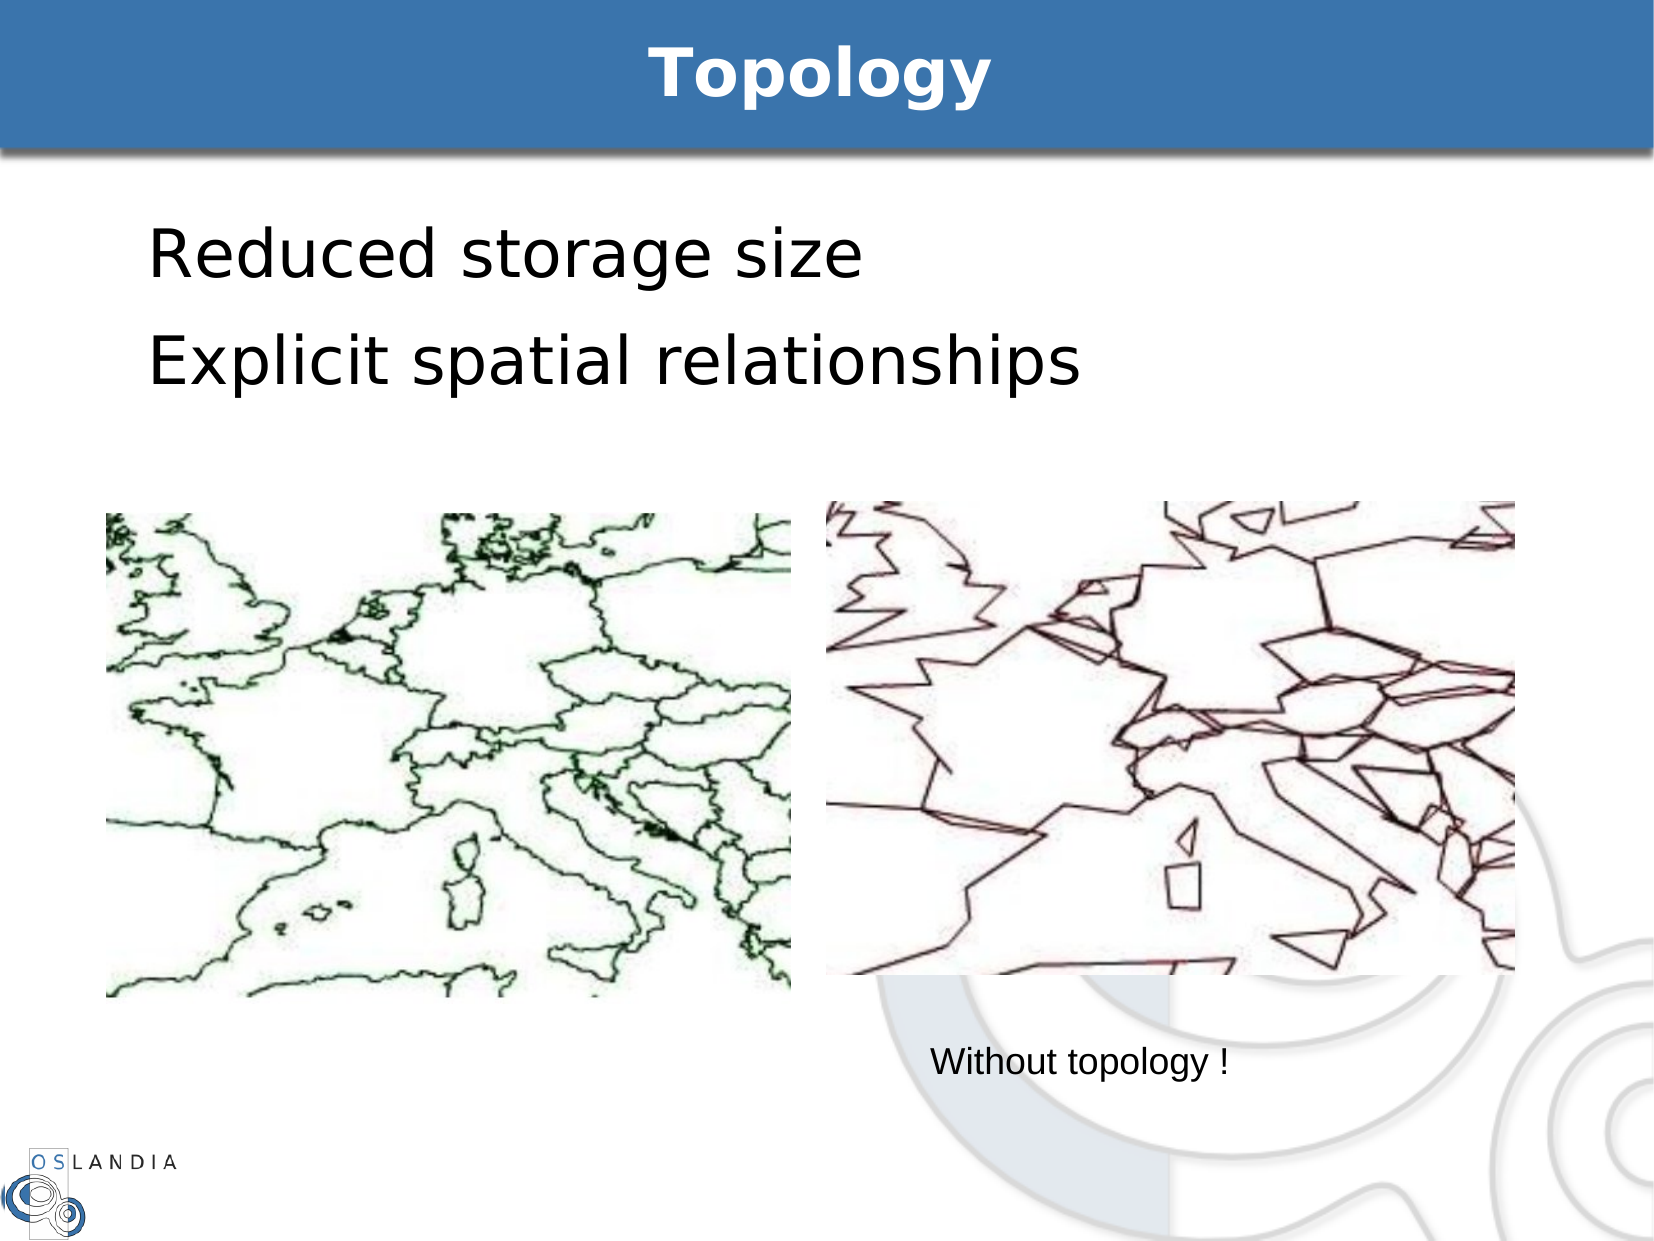

# Topology
Reduced storage size
Explicit spatial relationships
Without topology !